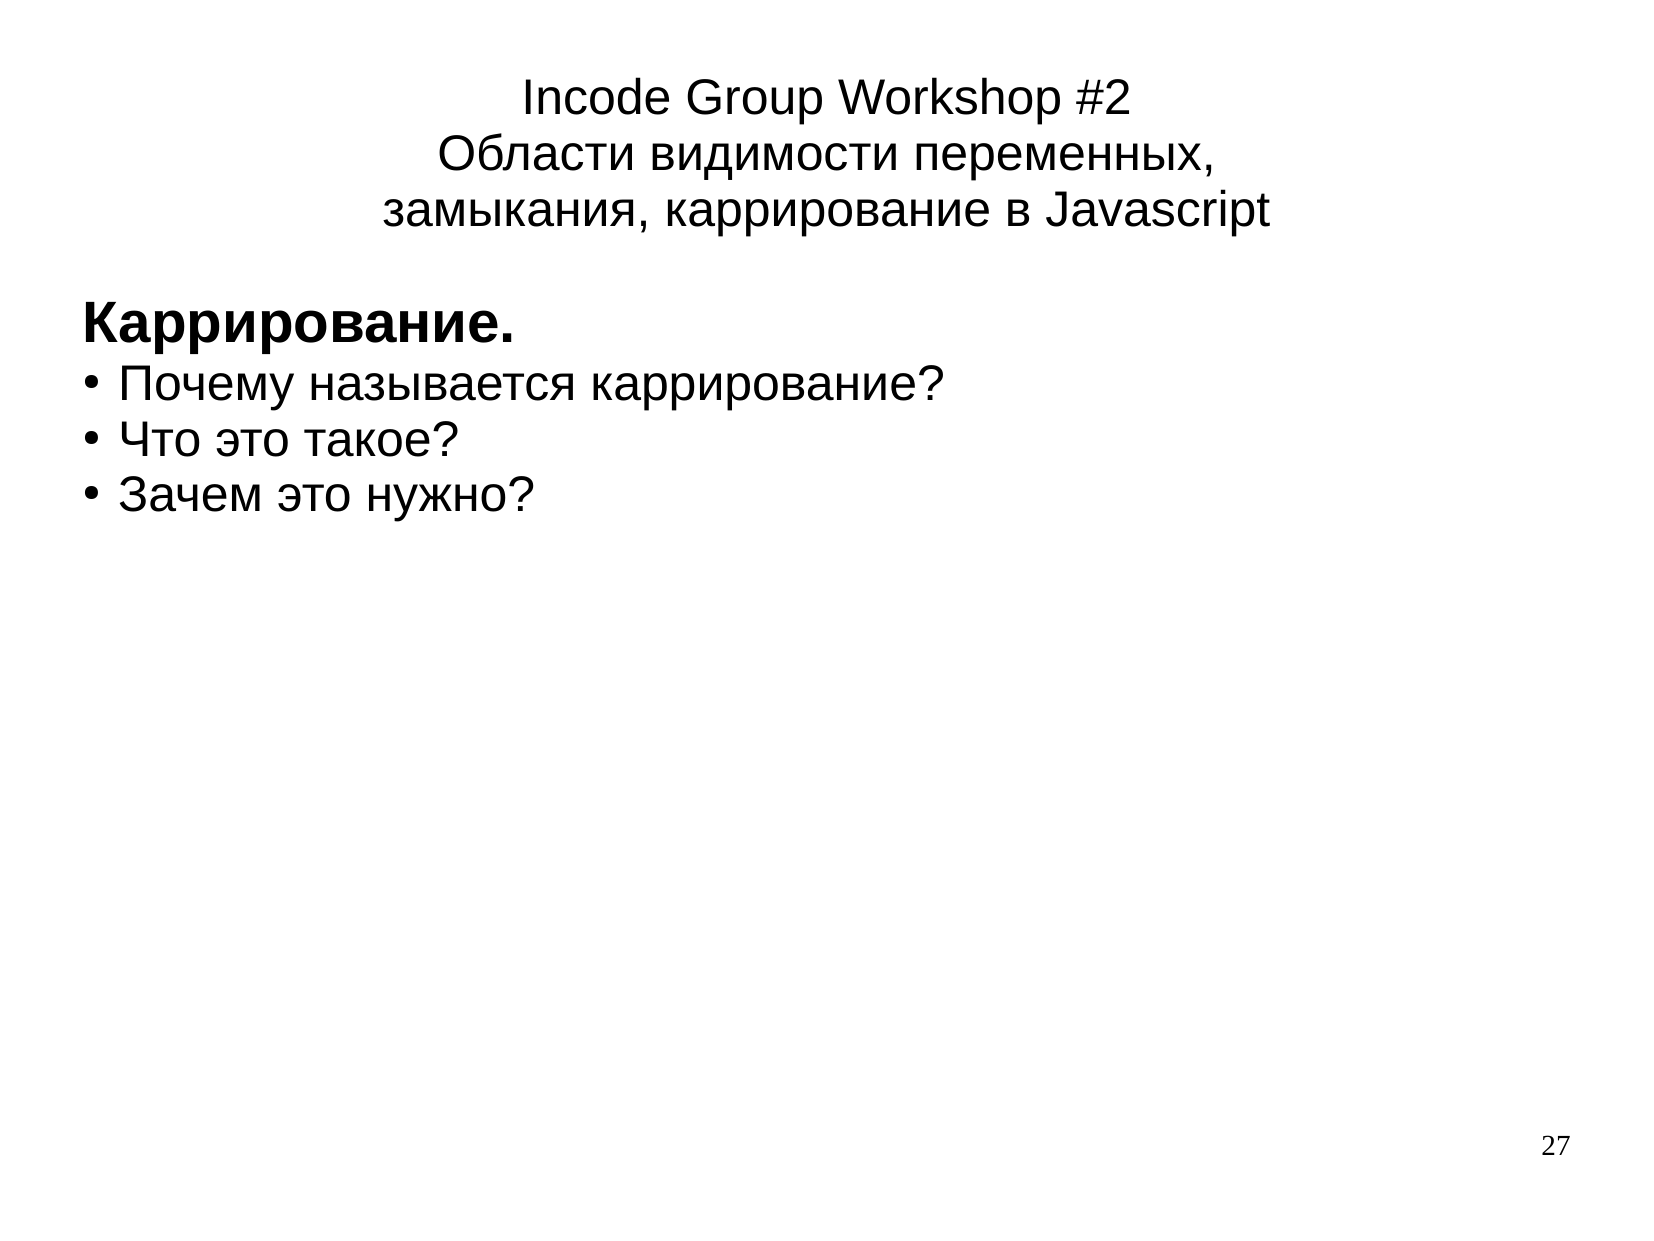

# Incode Group Workshop #2 Области видимости переменных, замыкания, каррирование в Javascript
Каррирование.
Почему называется каррирование?
Что это такое?
Зачем это нужно?
27